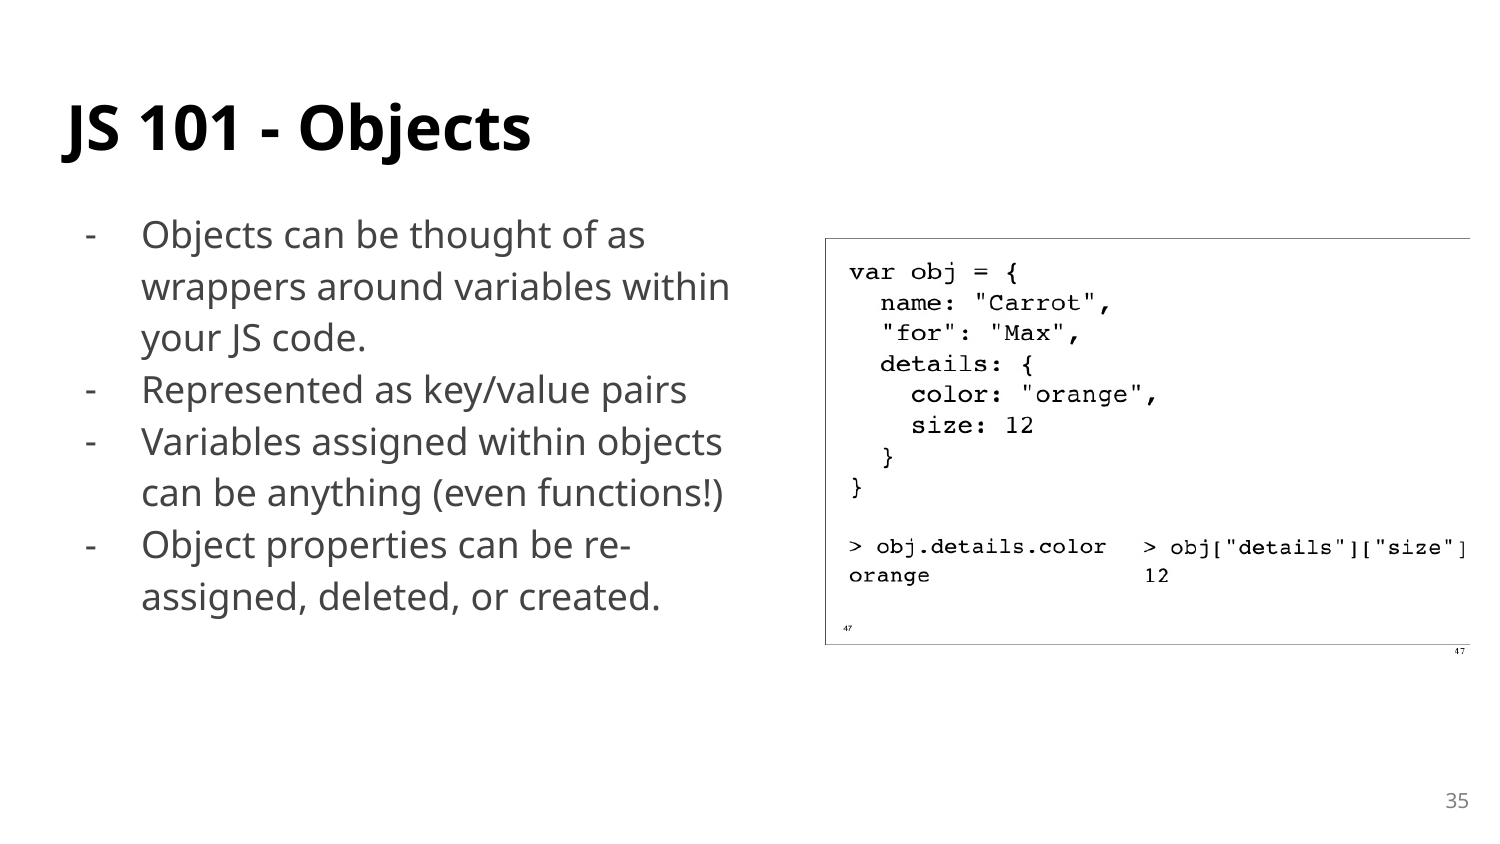

# JS 101 - Objects
Objects can be thought of as wrappers around variables within your JS code.
Represented as key/value pairs
Variables assigned within objects can be anything (even functions!)
Object properties can be re-assigned, deleted, or created.